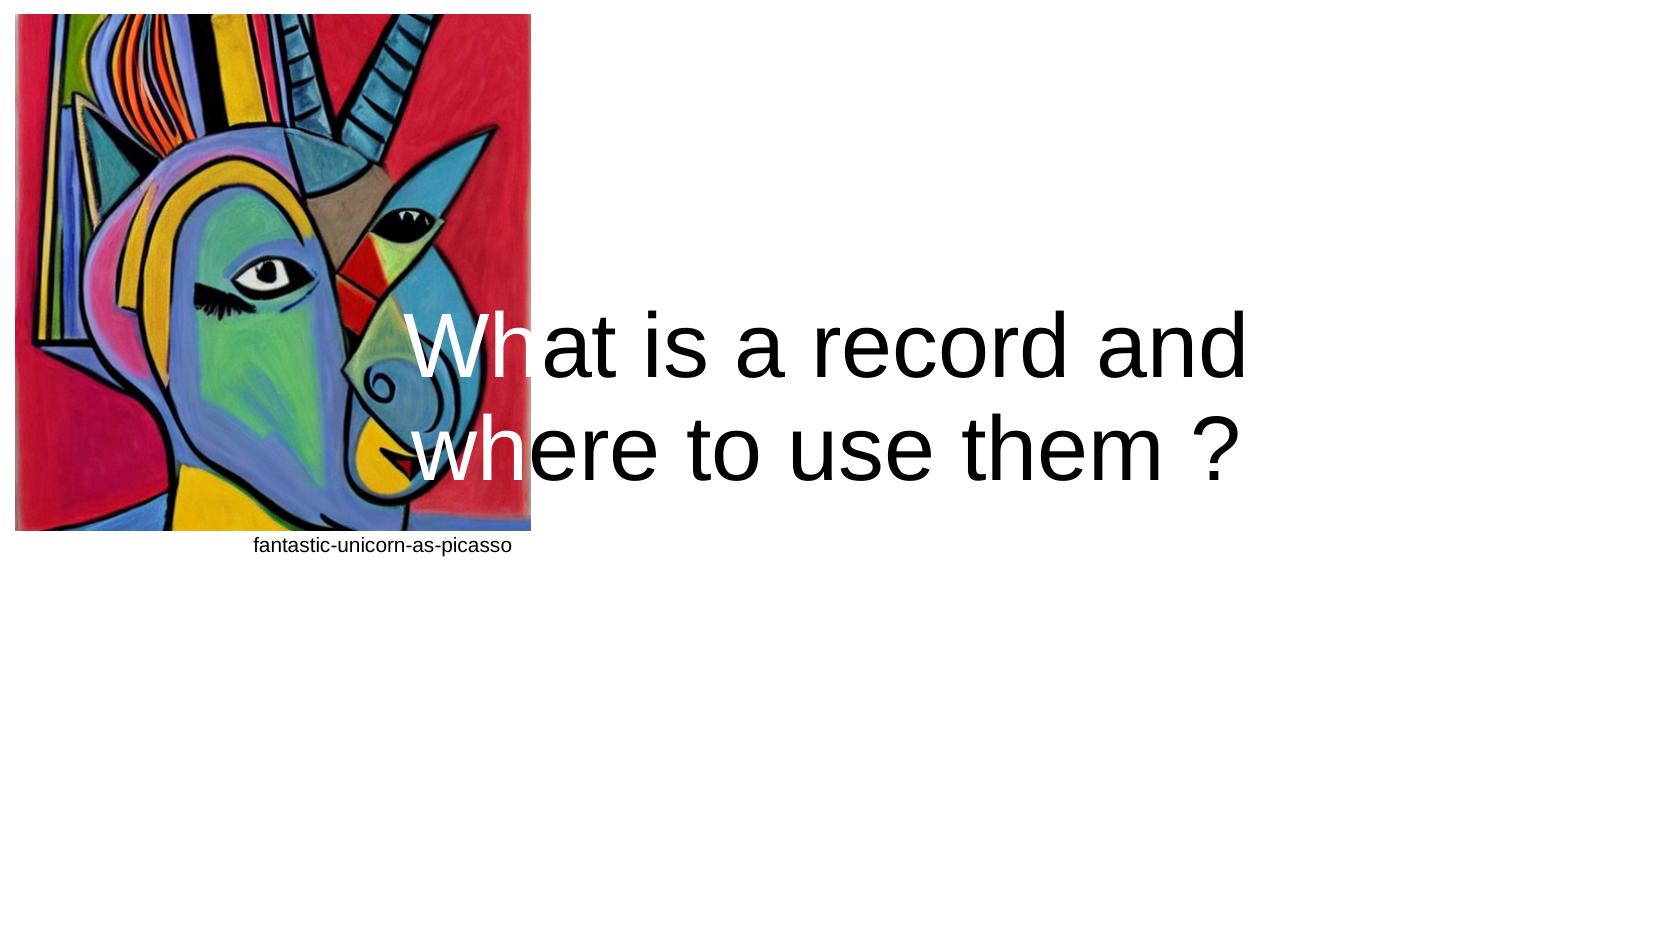

# What is a record and where to use them ?
fantastic-unicorn-as-picasso